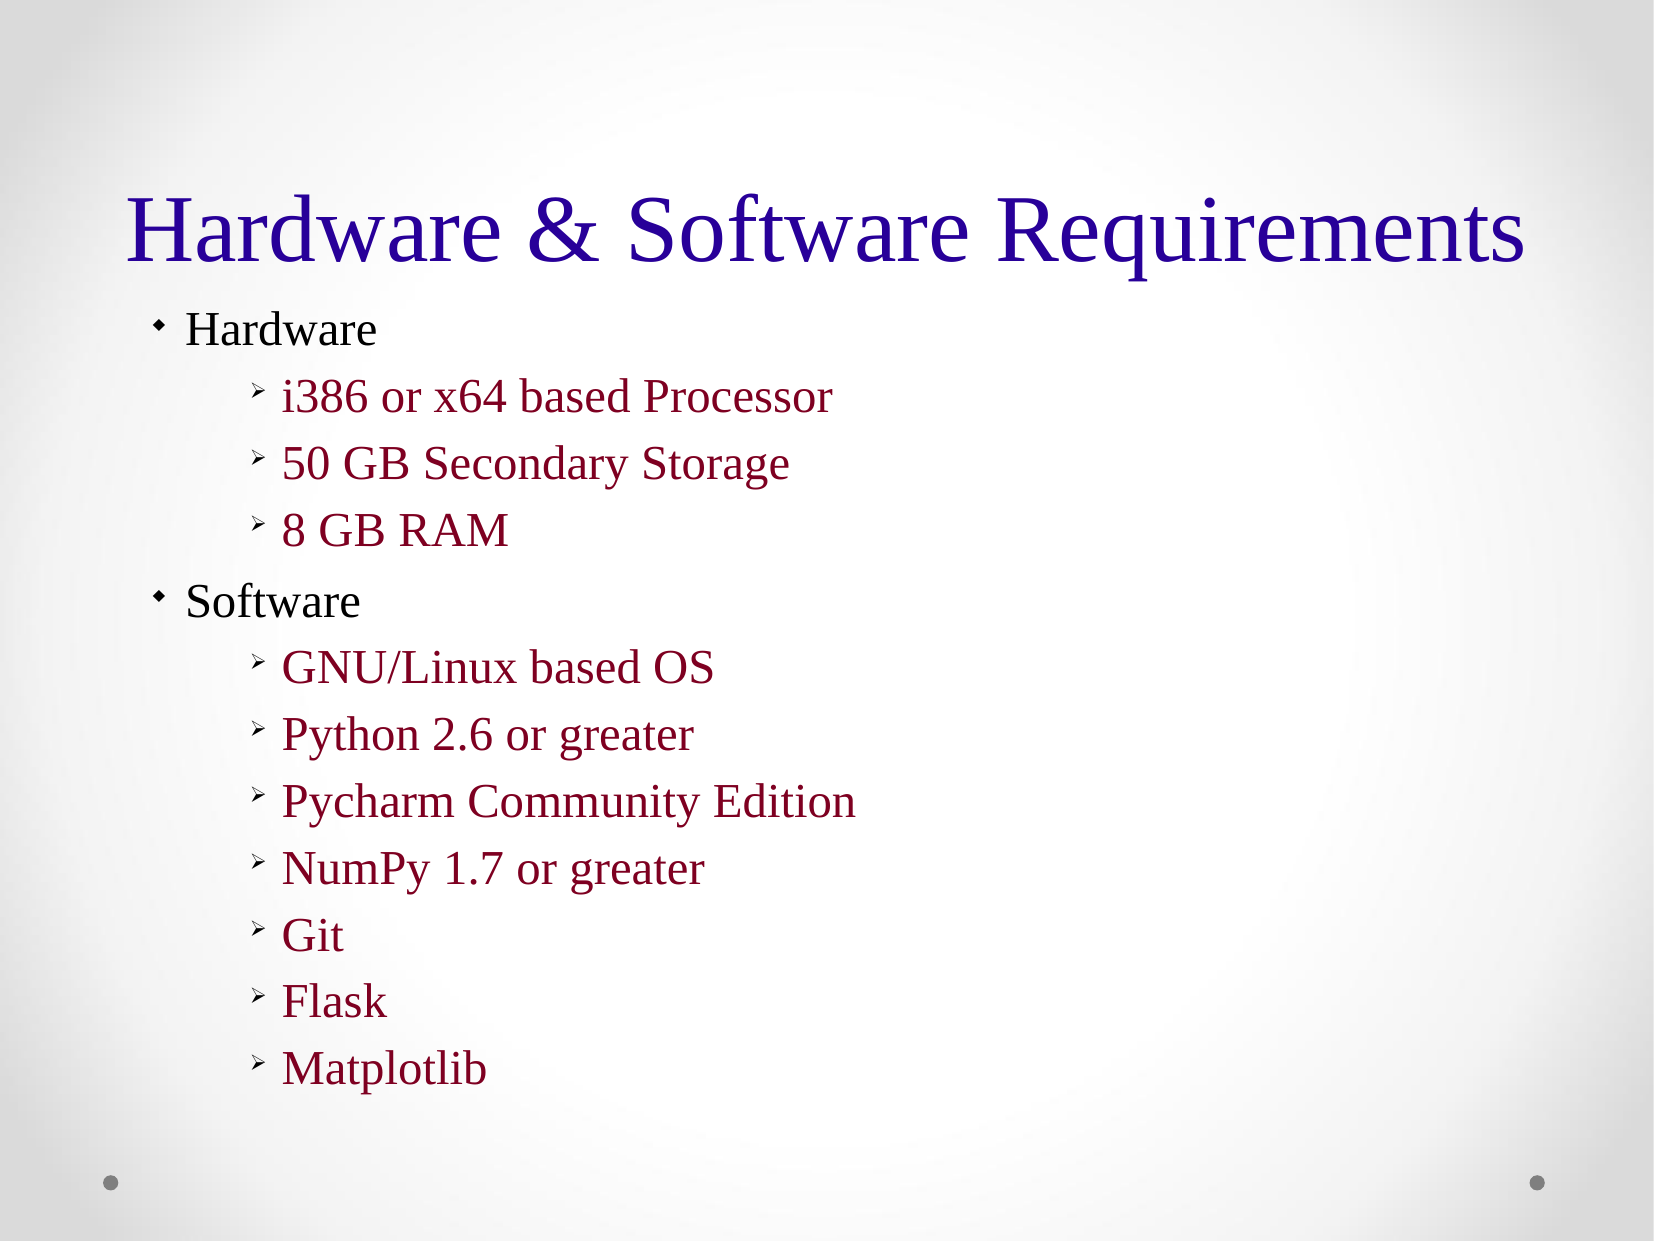

# Hardware & Software Requirements
Hardware
i386 or x64 based Processor
50 GB Secondary Storage
8 GB RAM
Software
GNU/Linux based OS
Python 2.6 or greater
Pycharm Community Edition
NumPy 1.7 or greater
Git
Flask
Matplotlib